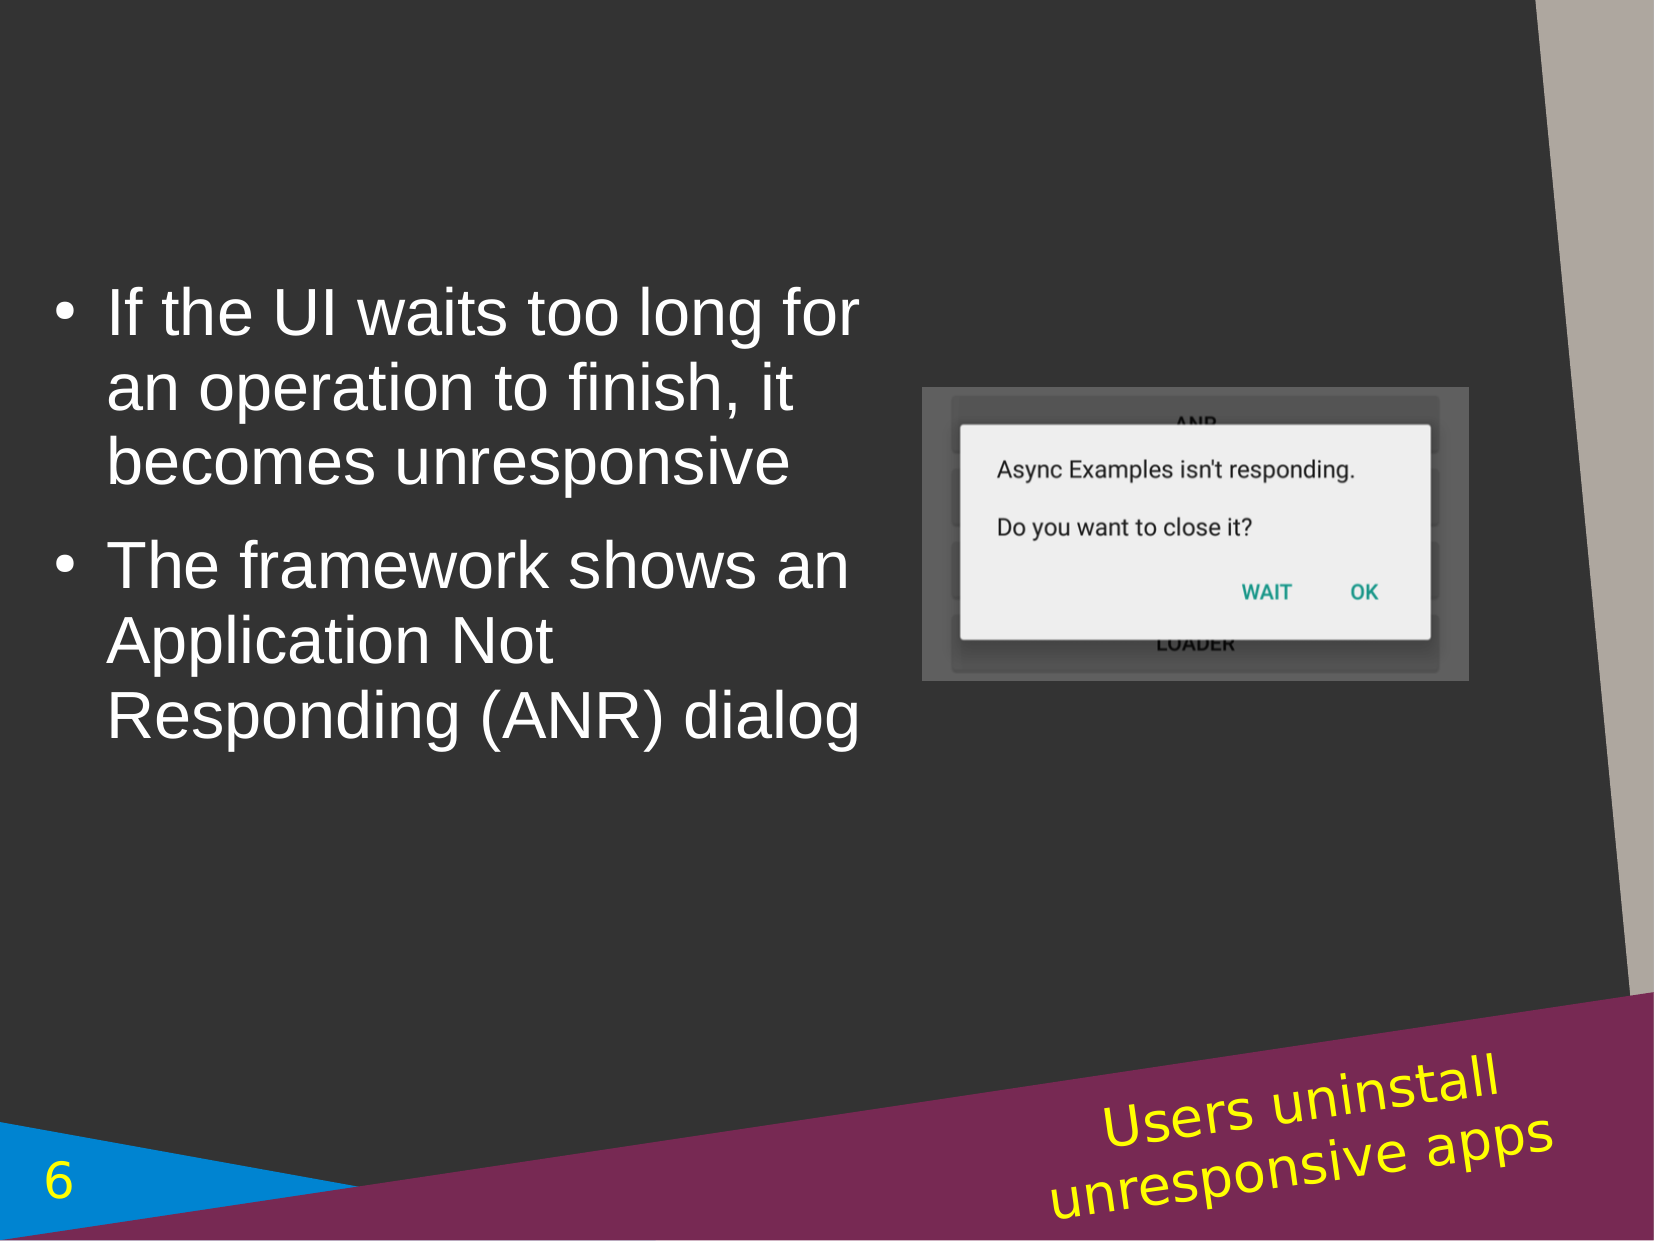

If the UI waits too long for an operation to finish, it becomes unresponsive
The framework shows an Application Not Responding (ANR) dialog
# Users uninstall unresponsive apps
6